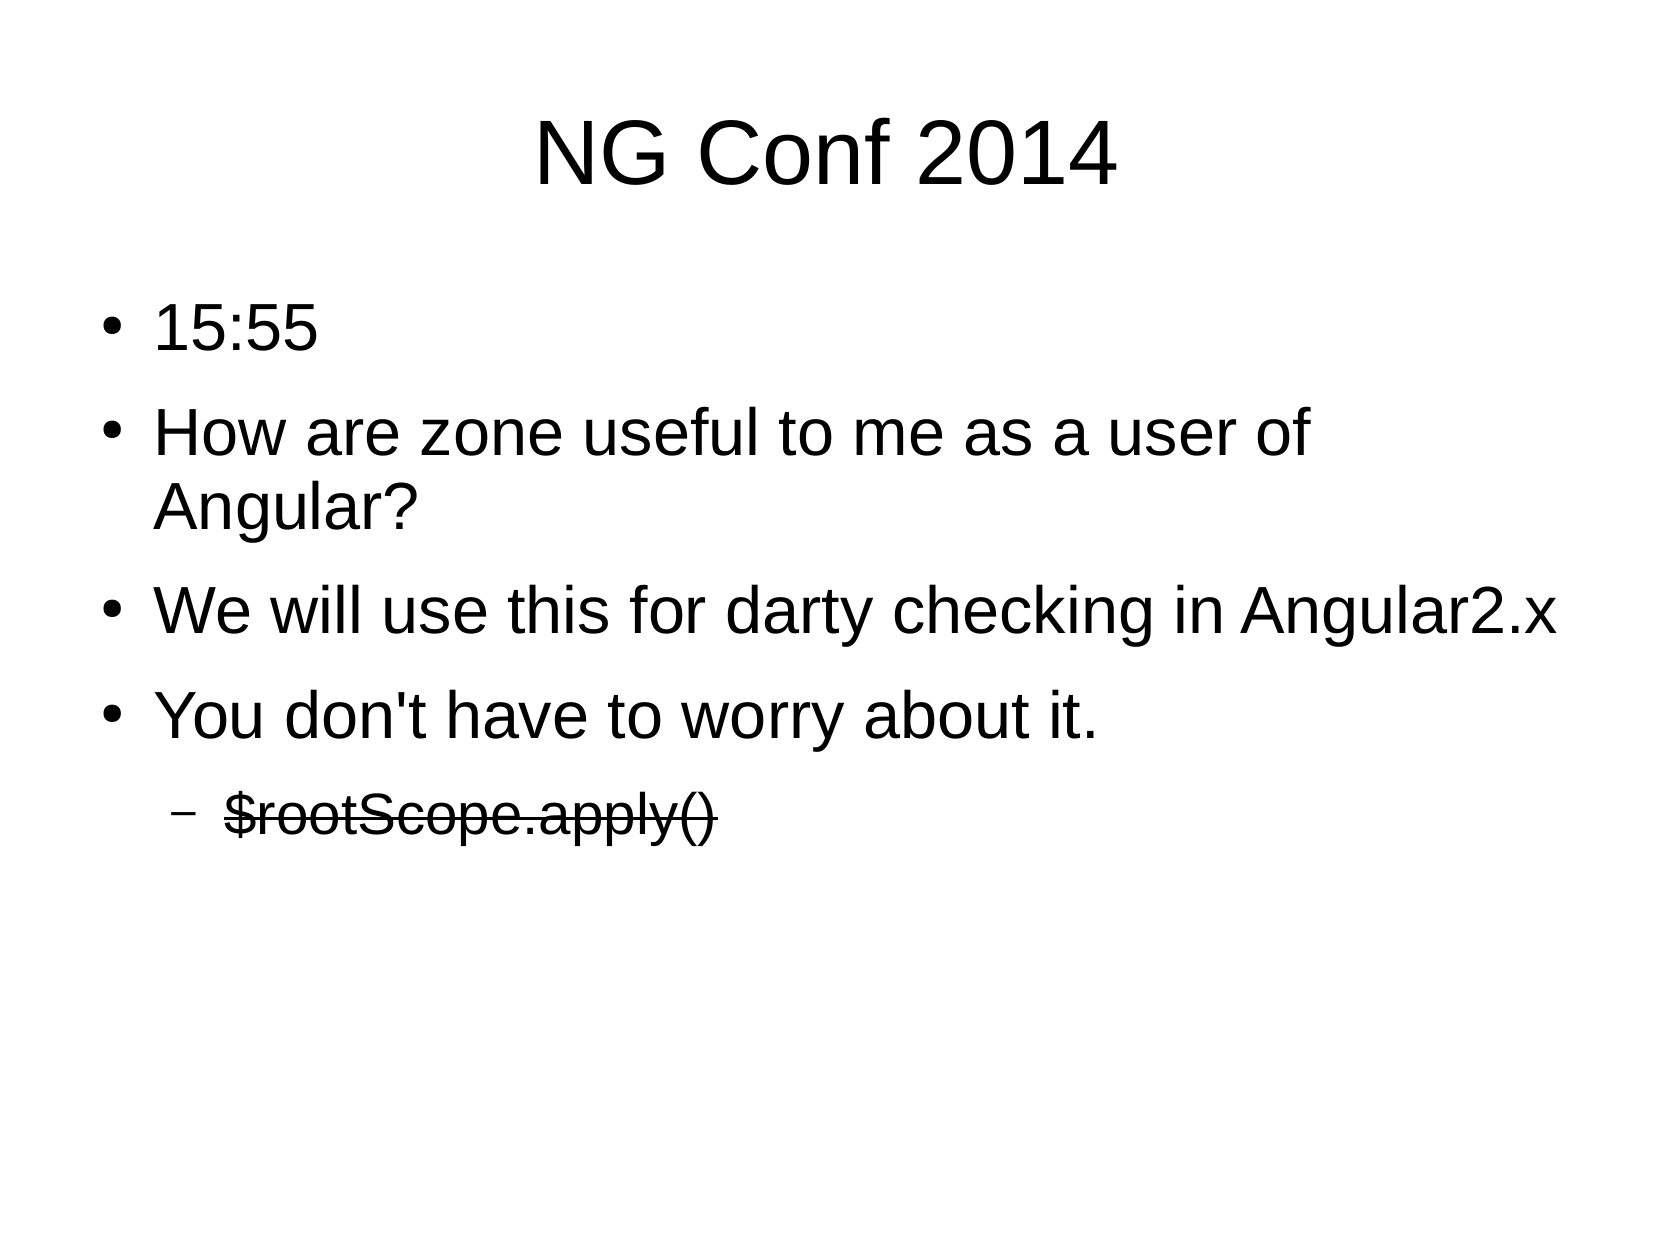

# NG Conf 2014
15:55
How are zone useful to me as a user of Angular?
We will use this for darty checking in Angular2.x
You don't have to worry about it.
$rootScope.apply()